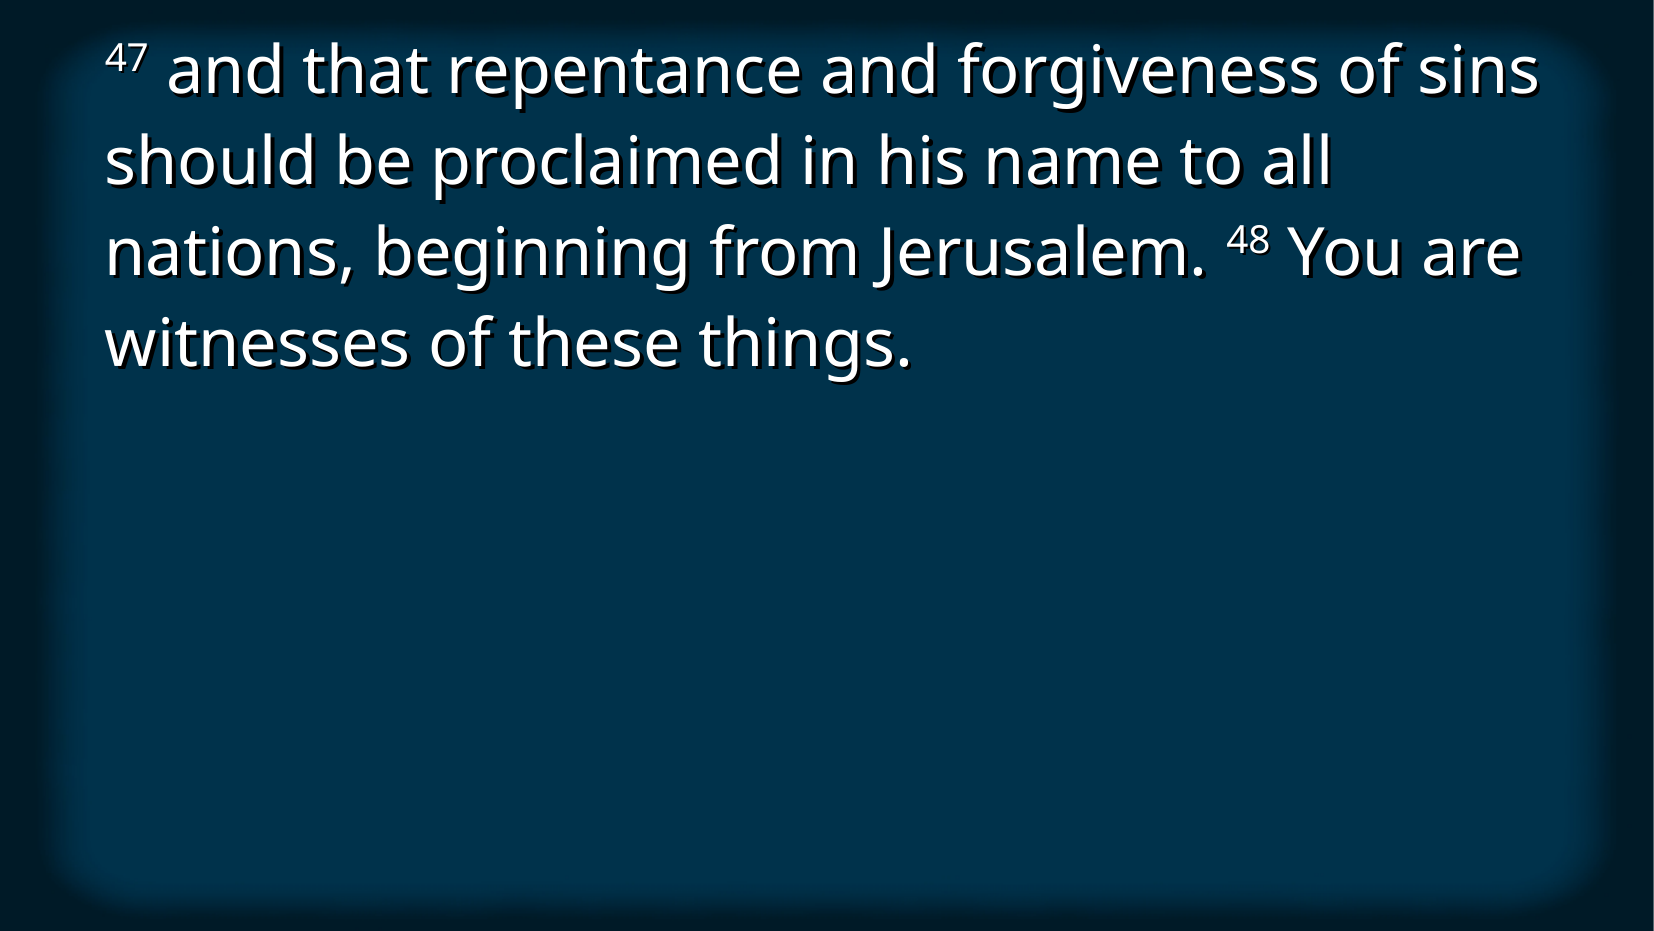

47 and that repentance and forgiveness of sins should be proclaimed in his name to all nations, beginning from Jerusalem. 48 You are witnesses of these things.